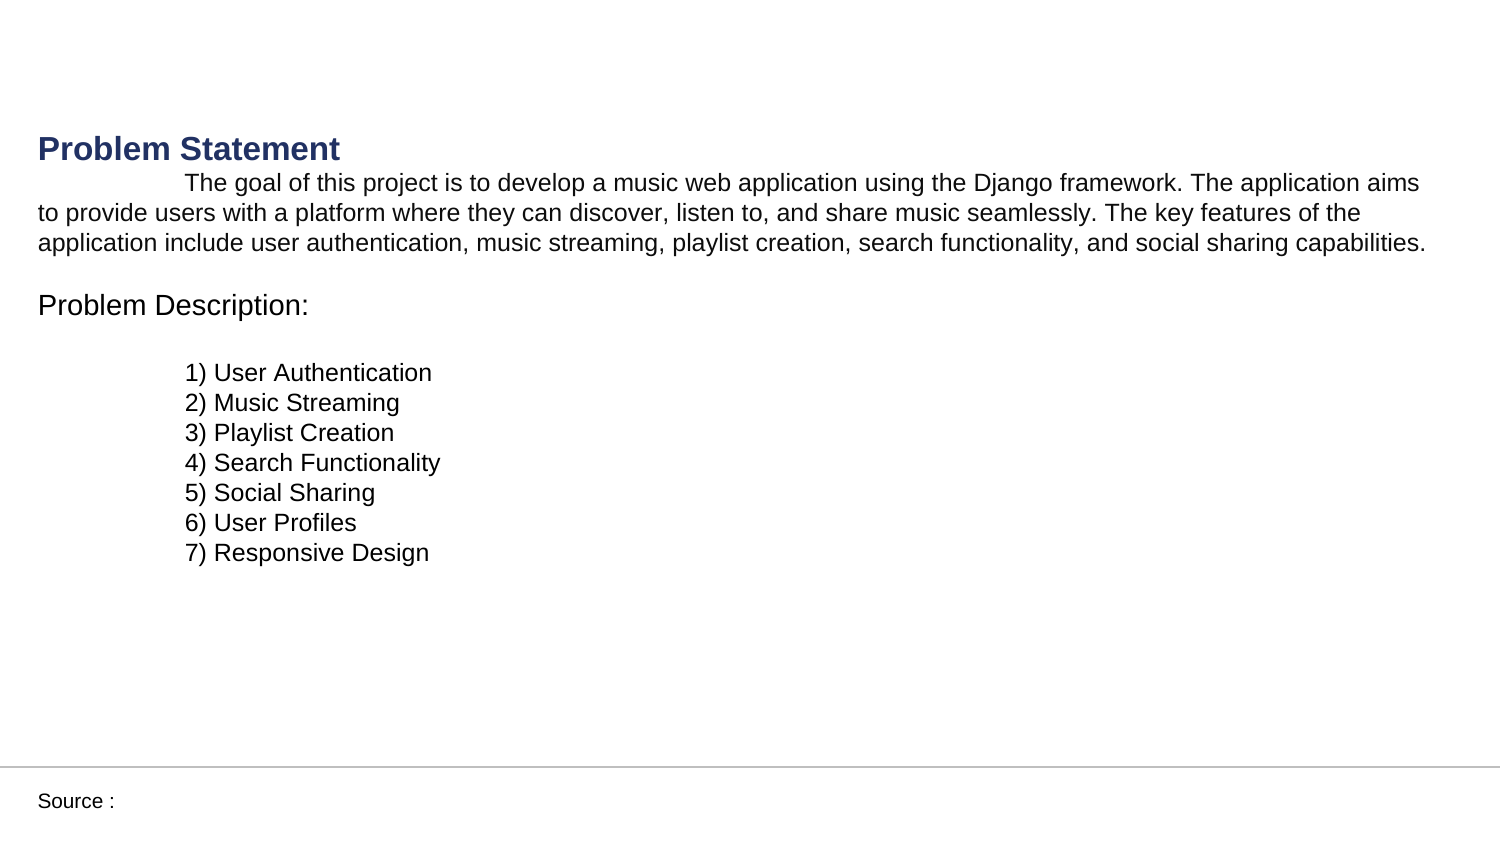

# Problem Statement                      The goal of this project is to develop a music web application using the Django framework. The application aims to provide users with a platform where they can discover, listen to, and share music seamlessly. The key features of the application include user authentication, music streaming, playlist creation, search functionality, and social sharing capabilities. Problem Description:
                     1) User Authentication
                     2) Music Streaming
                     3) Playlist Creation
                     4) Search Functionality
                     5) Social Sharing
                     6) User Profiles
                     7) Responsive Design
Source :